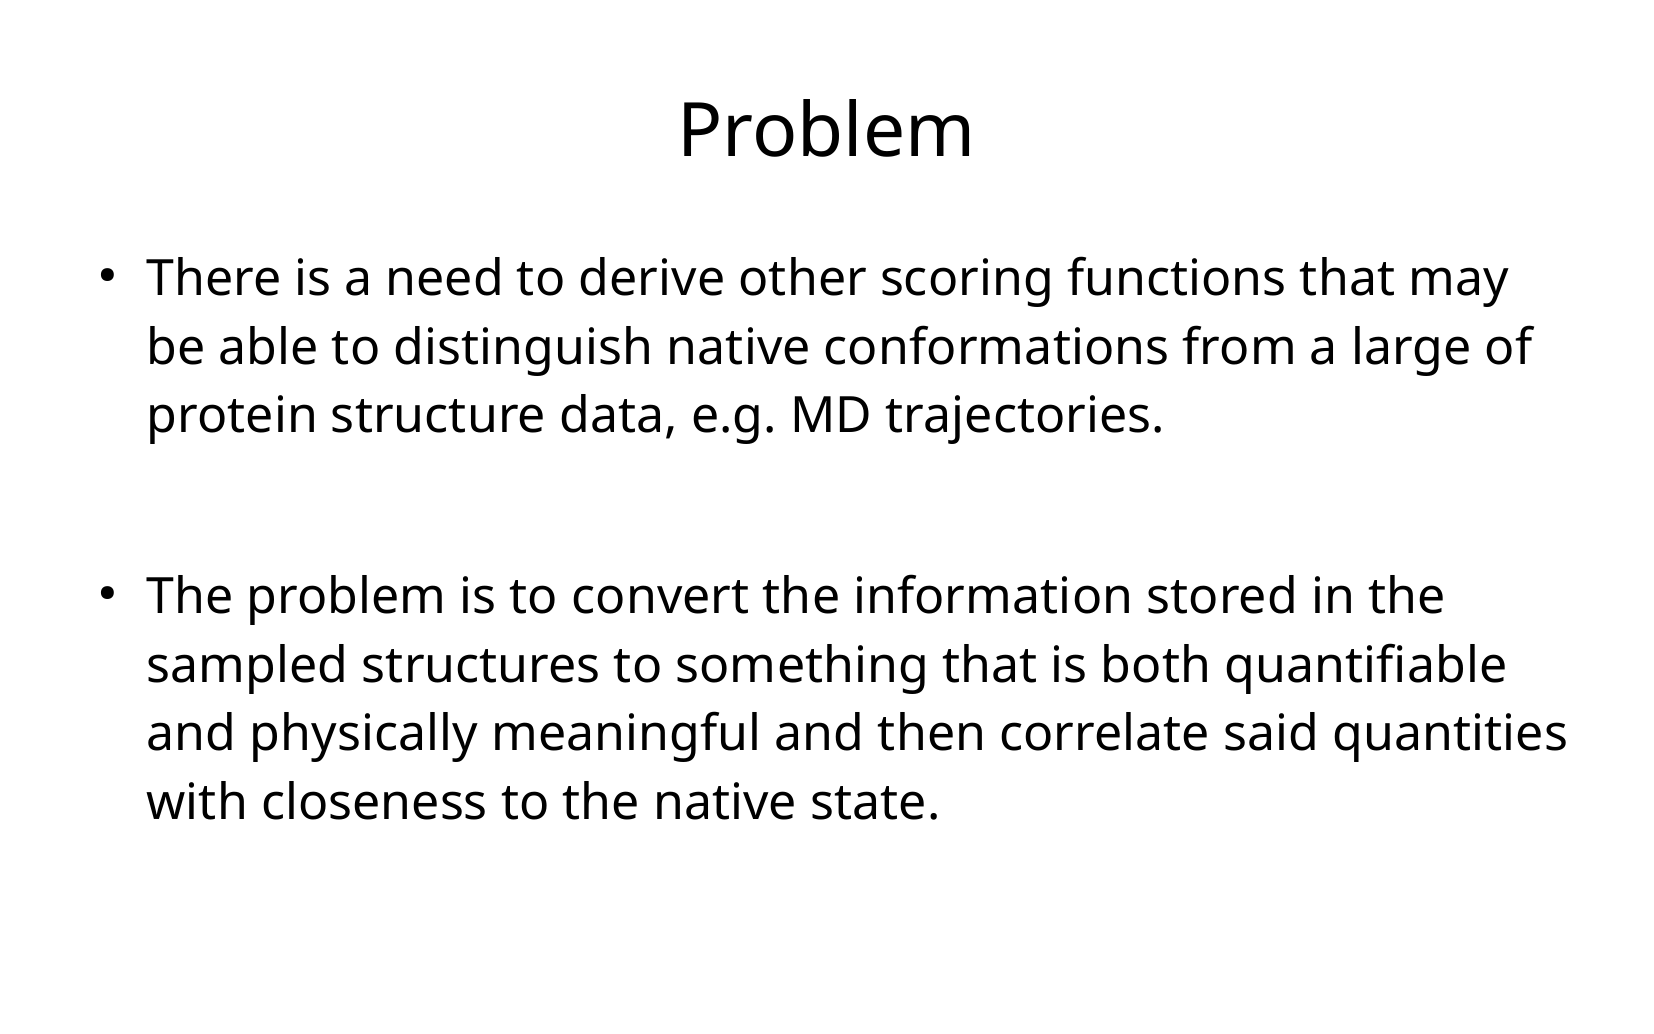

# Problem
There is a need to derive other scoring functions that may be able to distinguish native conformations from a large of protein structure data, e.g. MD trajectories.
The problem is to convert the information stored in the sampled structures to something that is both quantifiable and physically meaningful and then correlate said quantities with closeness to the native state.